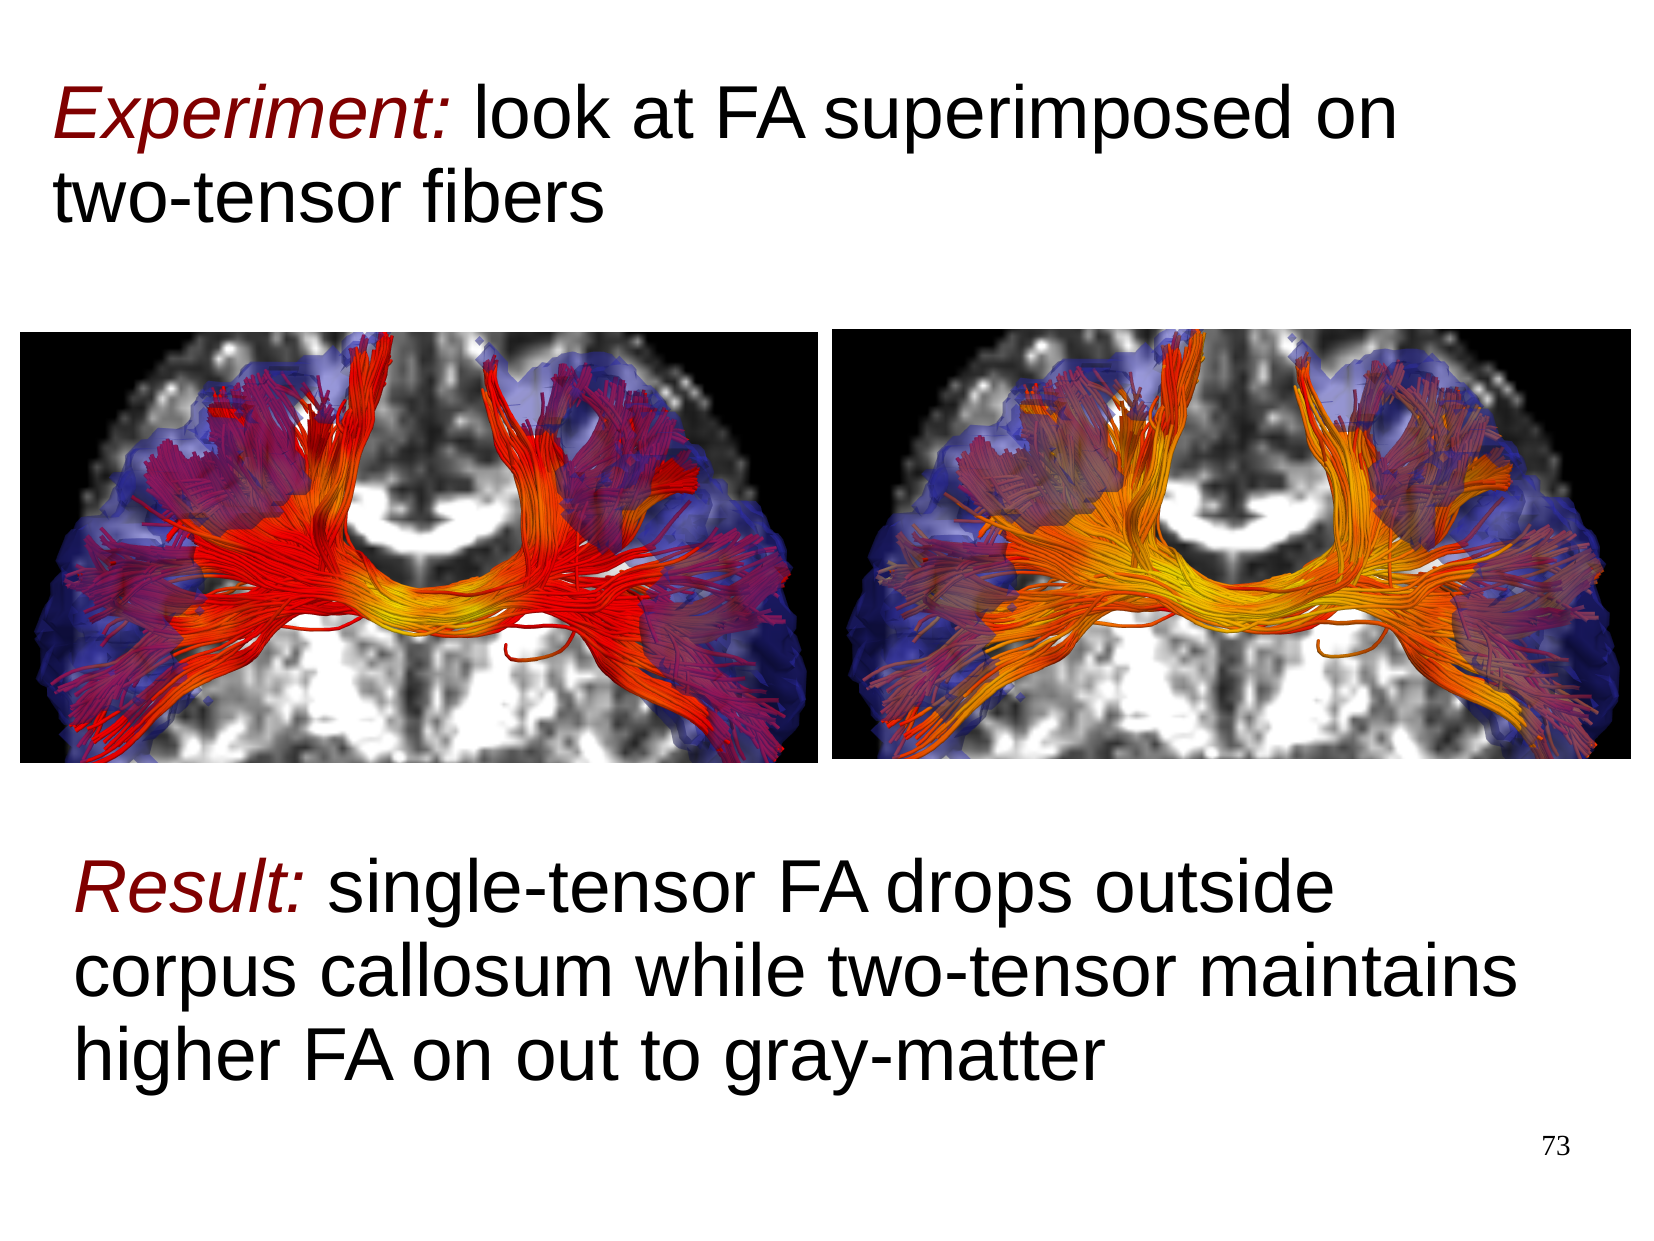

Experiment: look at FA superimposed on two-tensor fibers
Result: single-tensor FA drops outside corpus callosum while two-tensor maintains higher FA on out to gray-matter
73